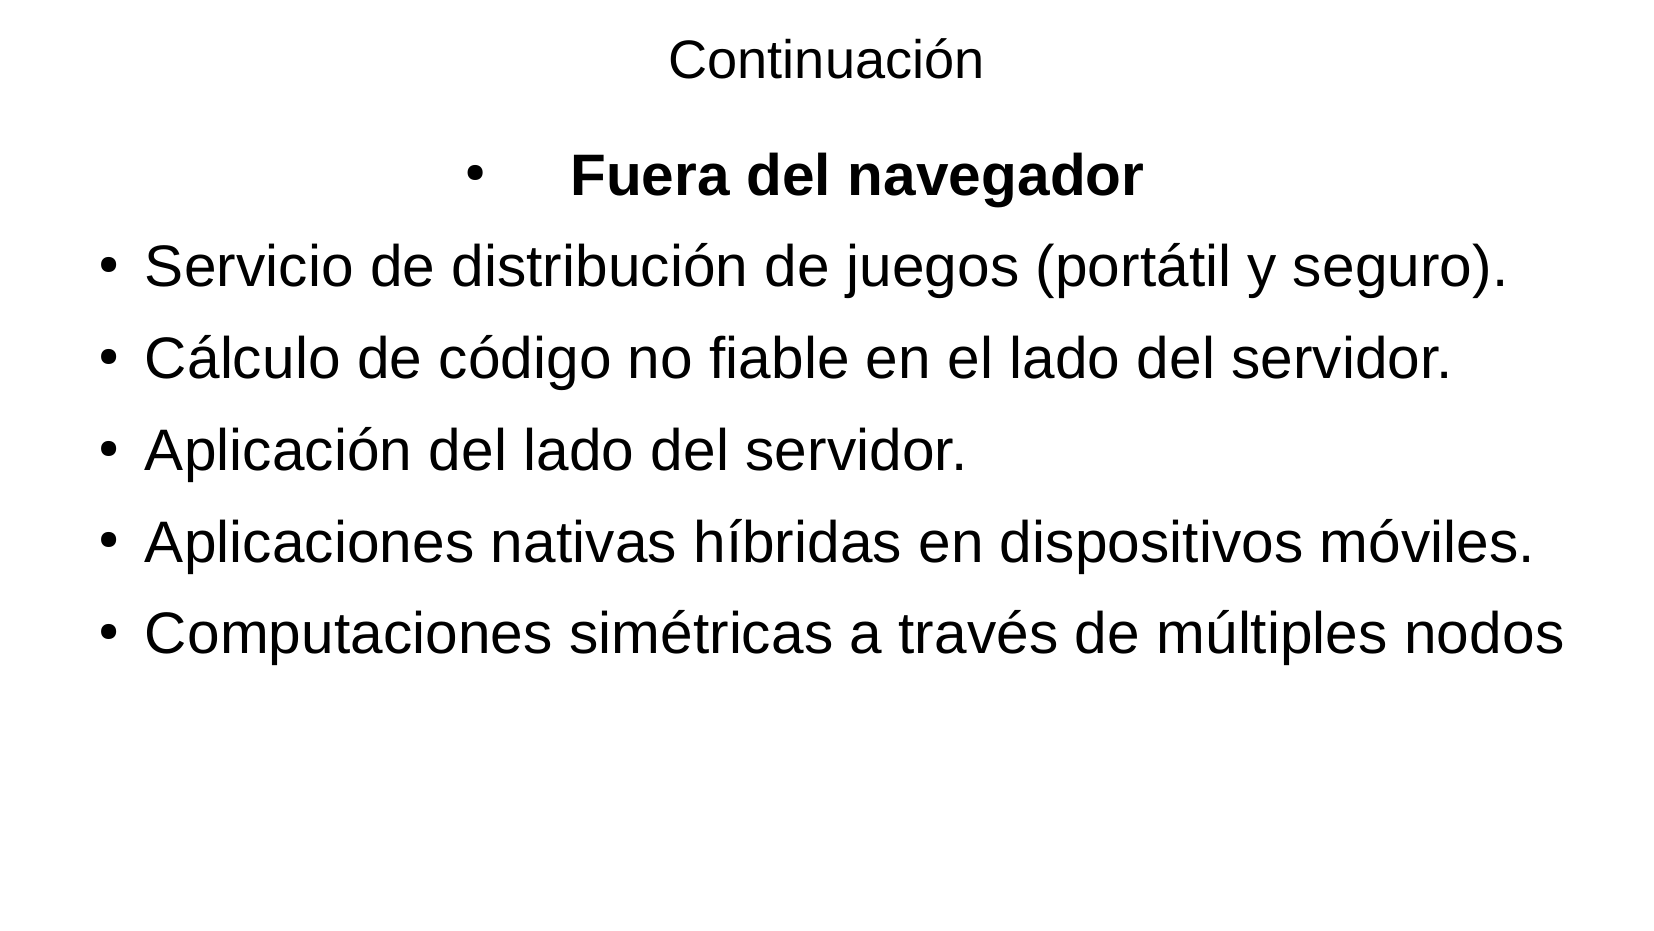

# Continuación
Fuera del navegador
Servicio de distribución de juegos (portátil y seguro).
Cálculo de código no fiable en el lado del servidor.
Aplicación del lado del servidor.
Aplicaciones nativas híbridas en dispositivos móviles.
Computaciones simétricas a través de múltiples nodos